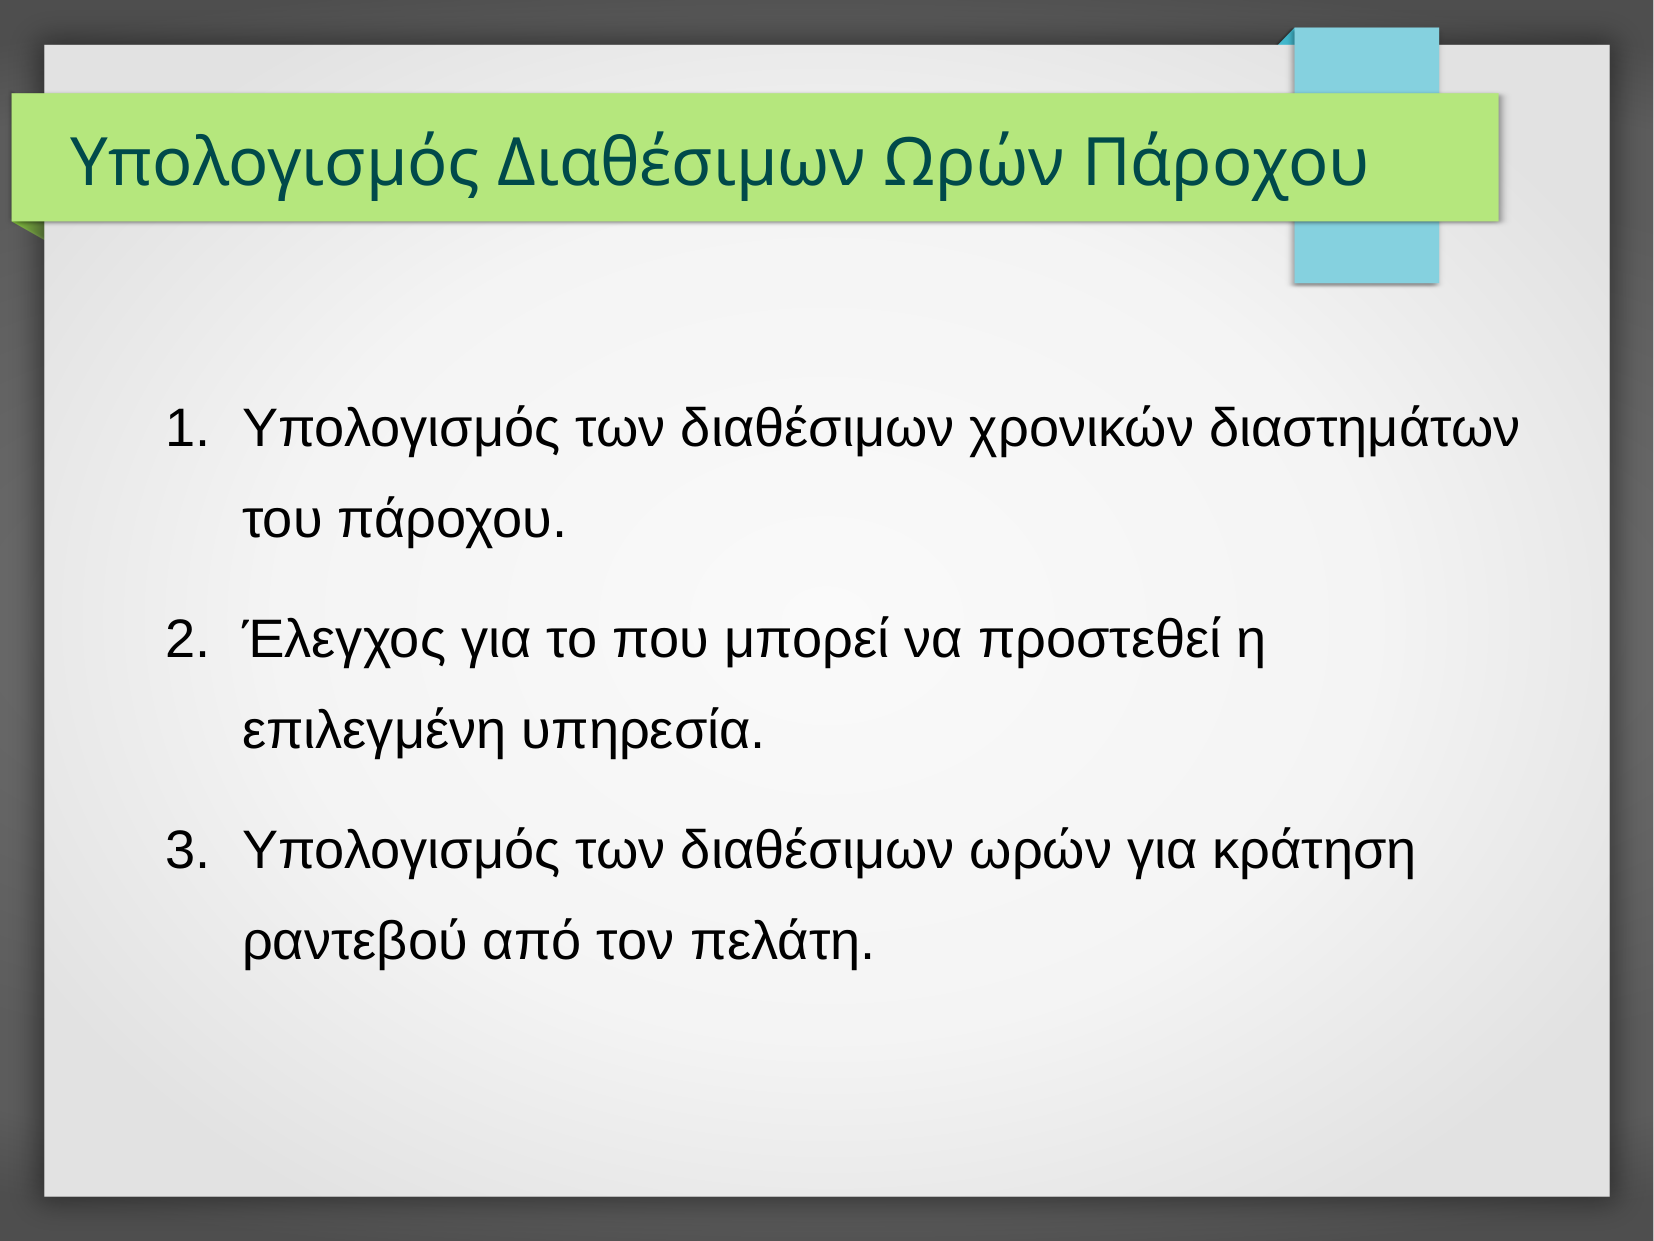

# Υπολογισμός Διαθέσιμων Ωρών Πάροχου
Υπολογισμός των διαθέσιμων χρονικών διαστημάτων του πάροχου.
Έλεγχος για το που μπορεί να προστεθεί η επιλεγμένη υπηρεσία.
Υπολογισμός των διαθέσιμων ωρών για κράτηση ραντεβού από τον πελάτη.